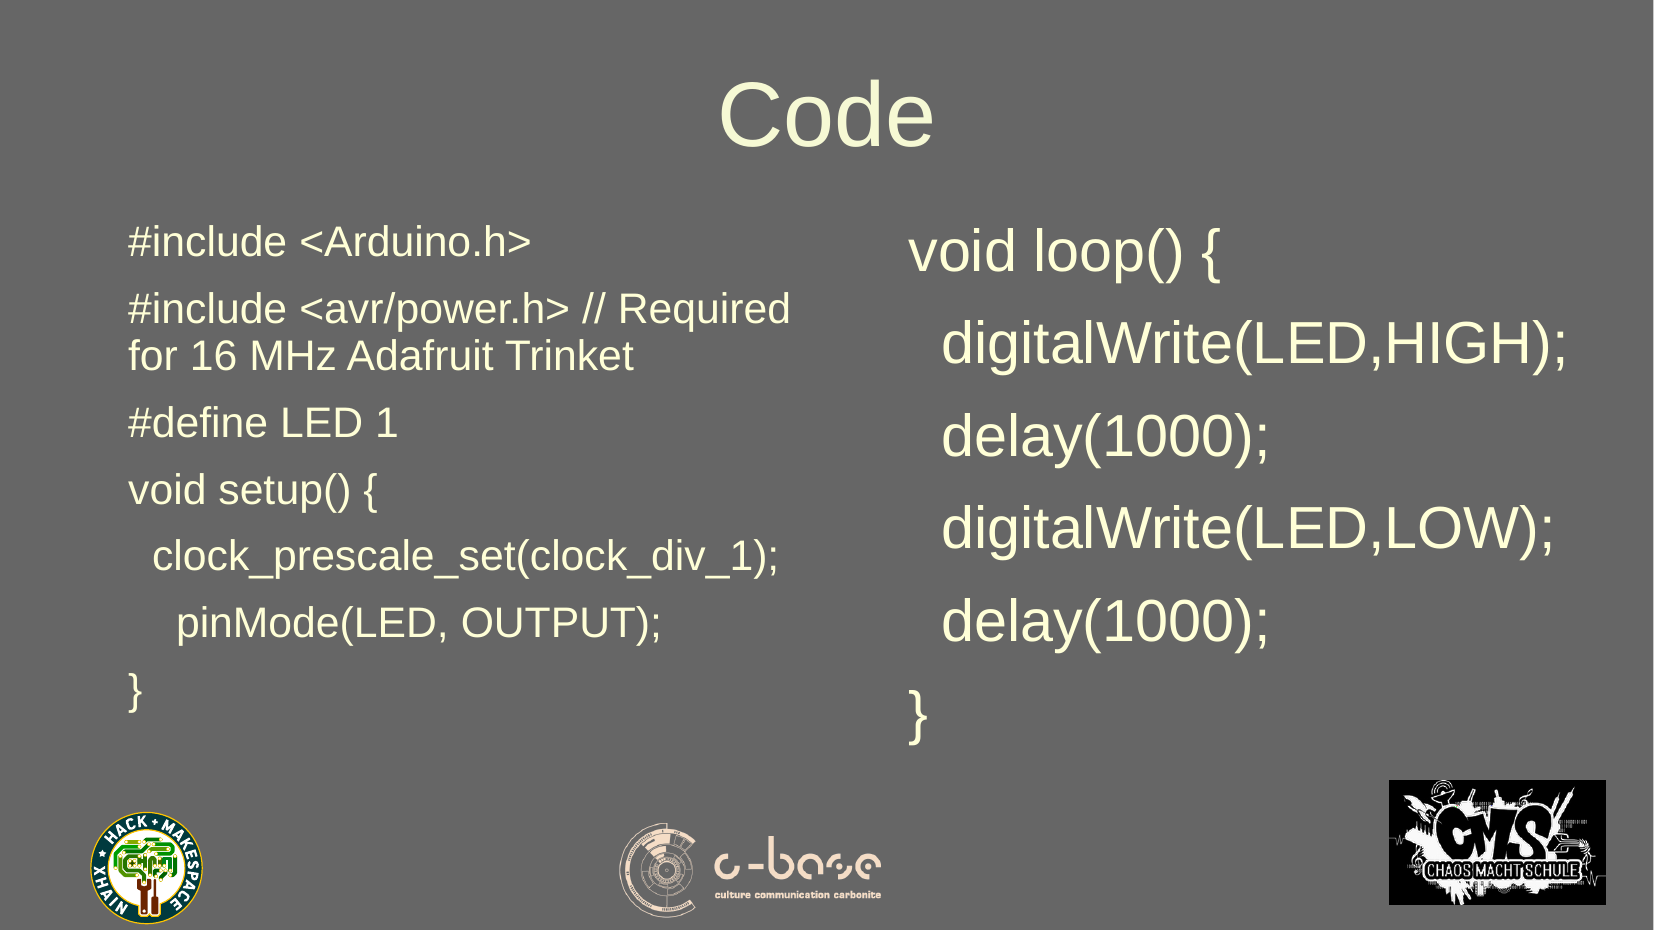

# Code
#include <Arduino.h>
#include <avr/power.h> // Required for 16 MHz Adafruit Trinket
#define LED 1
void setup() {
 clock_prescale_set(clock_div_1);
 pinMode(LED, OUTPUT);
}
void loop() {
 digitalWrite(LED,HIGH);
 delay(1000);
 digitalWrite(LED,LOW);
 delay(1000);
}